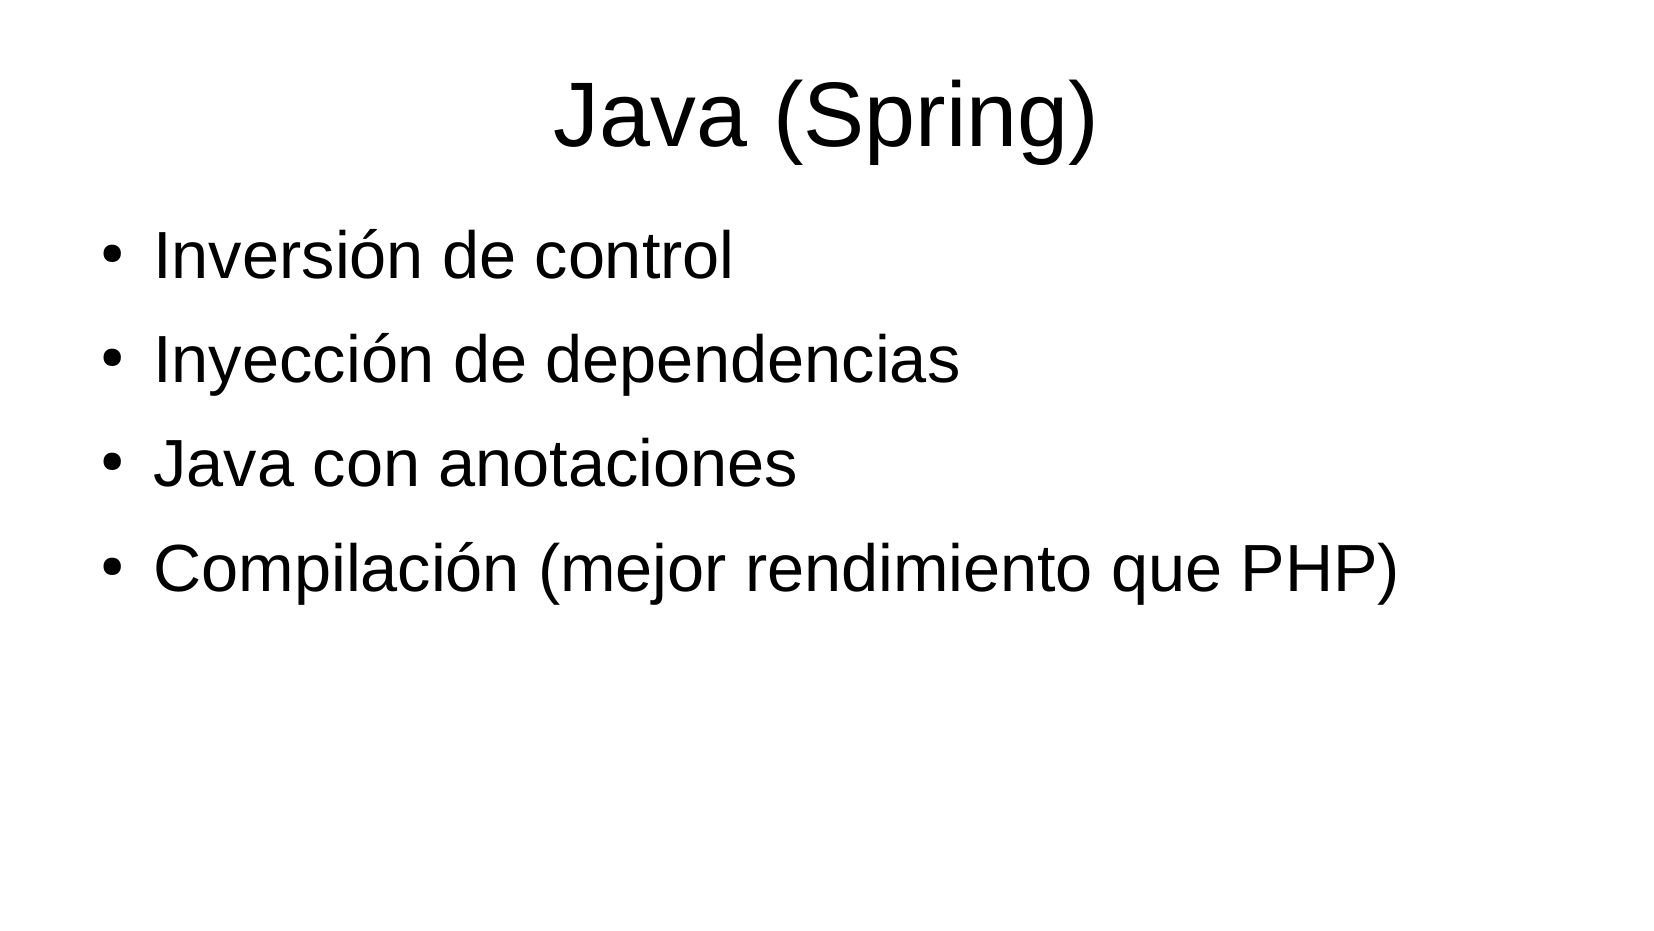

# Java (Spring)
Inversión de control
Inyección de dependencias
Java con anotaciones
Compilación (mejor rendimiento que PHP)